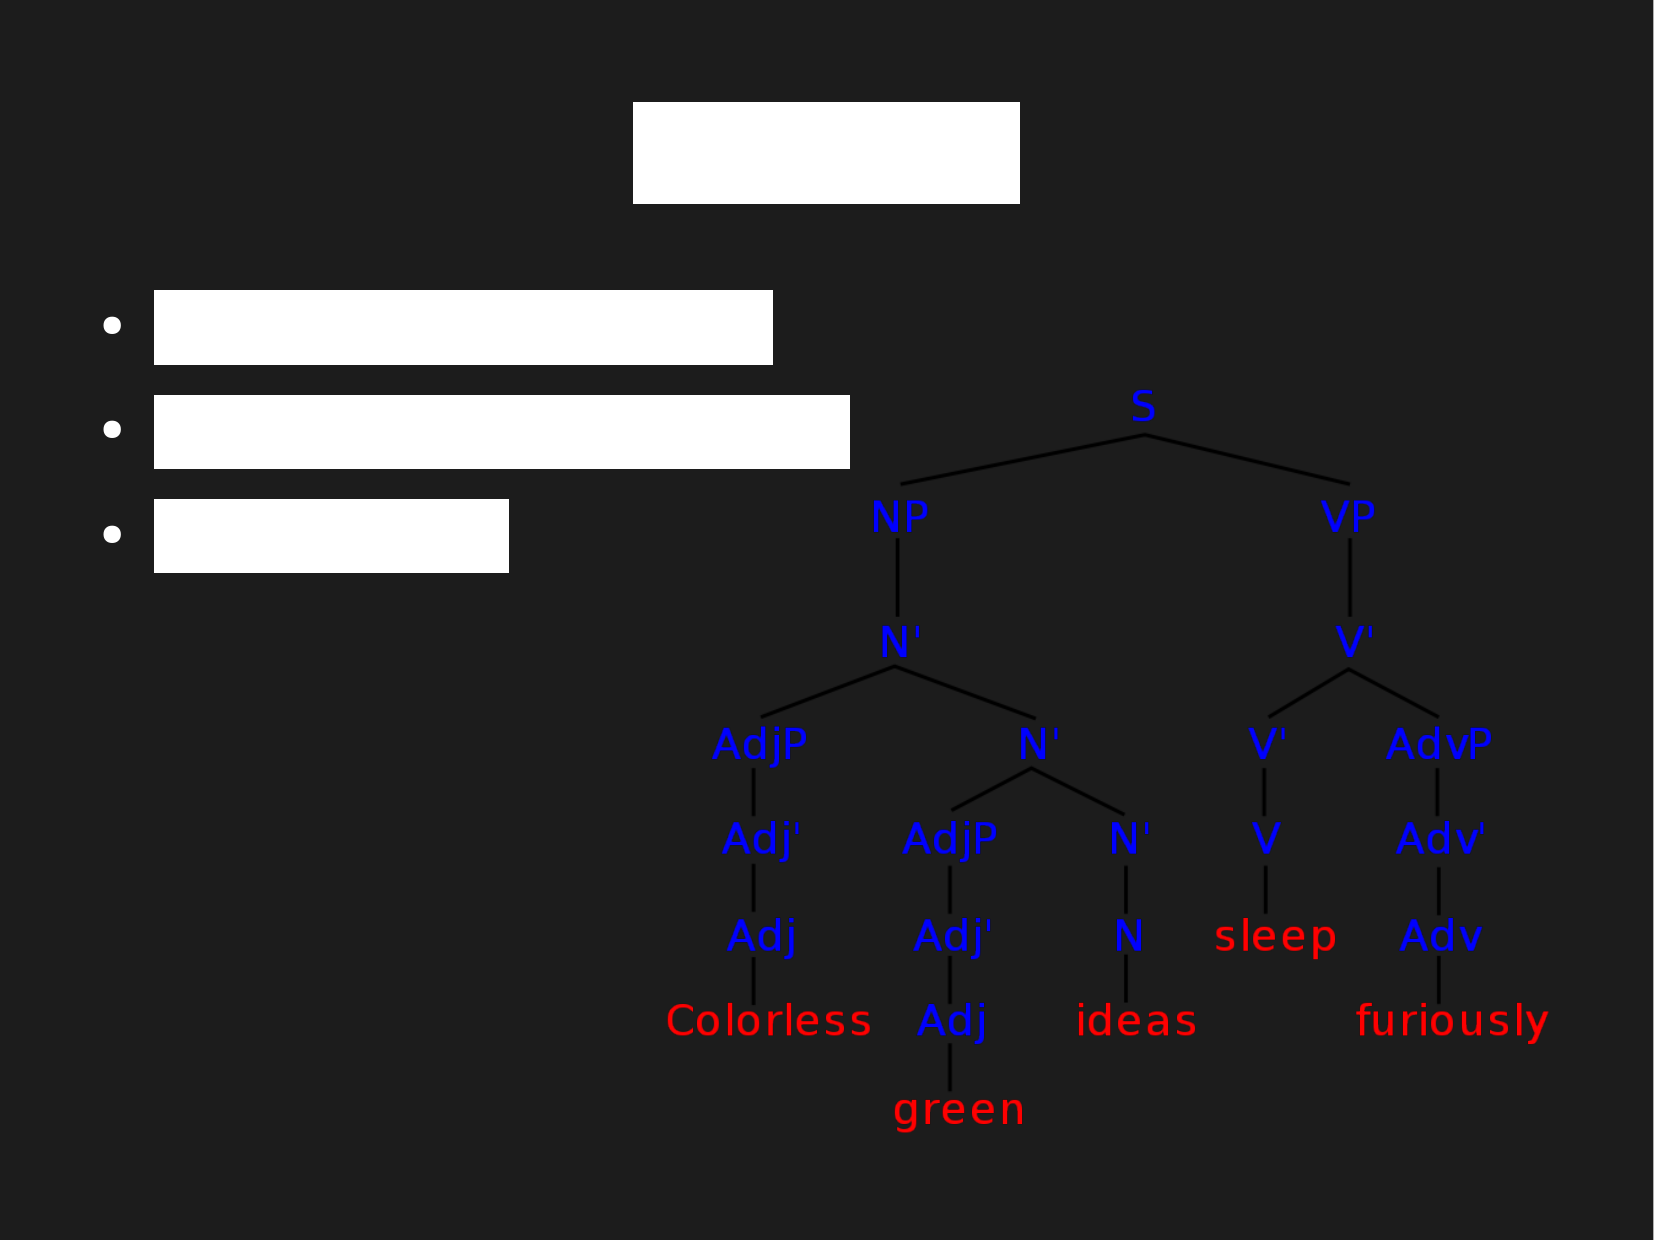

# Grammar
Syntax vs Semantics
Terminals/Nonterminals
Syntax Tree